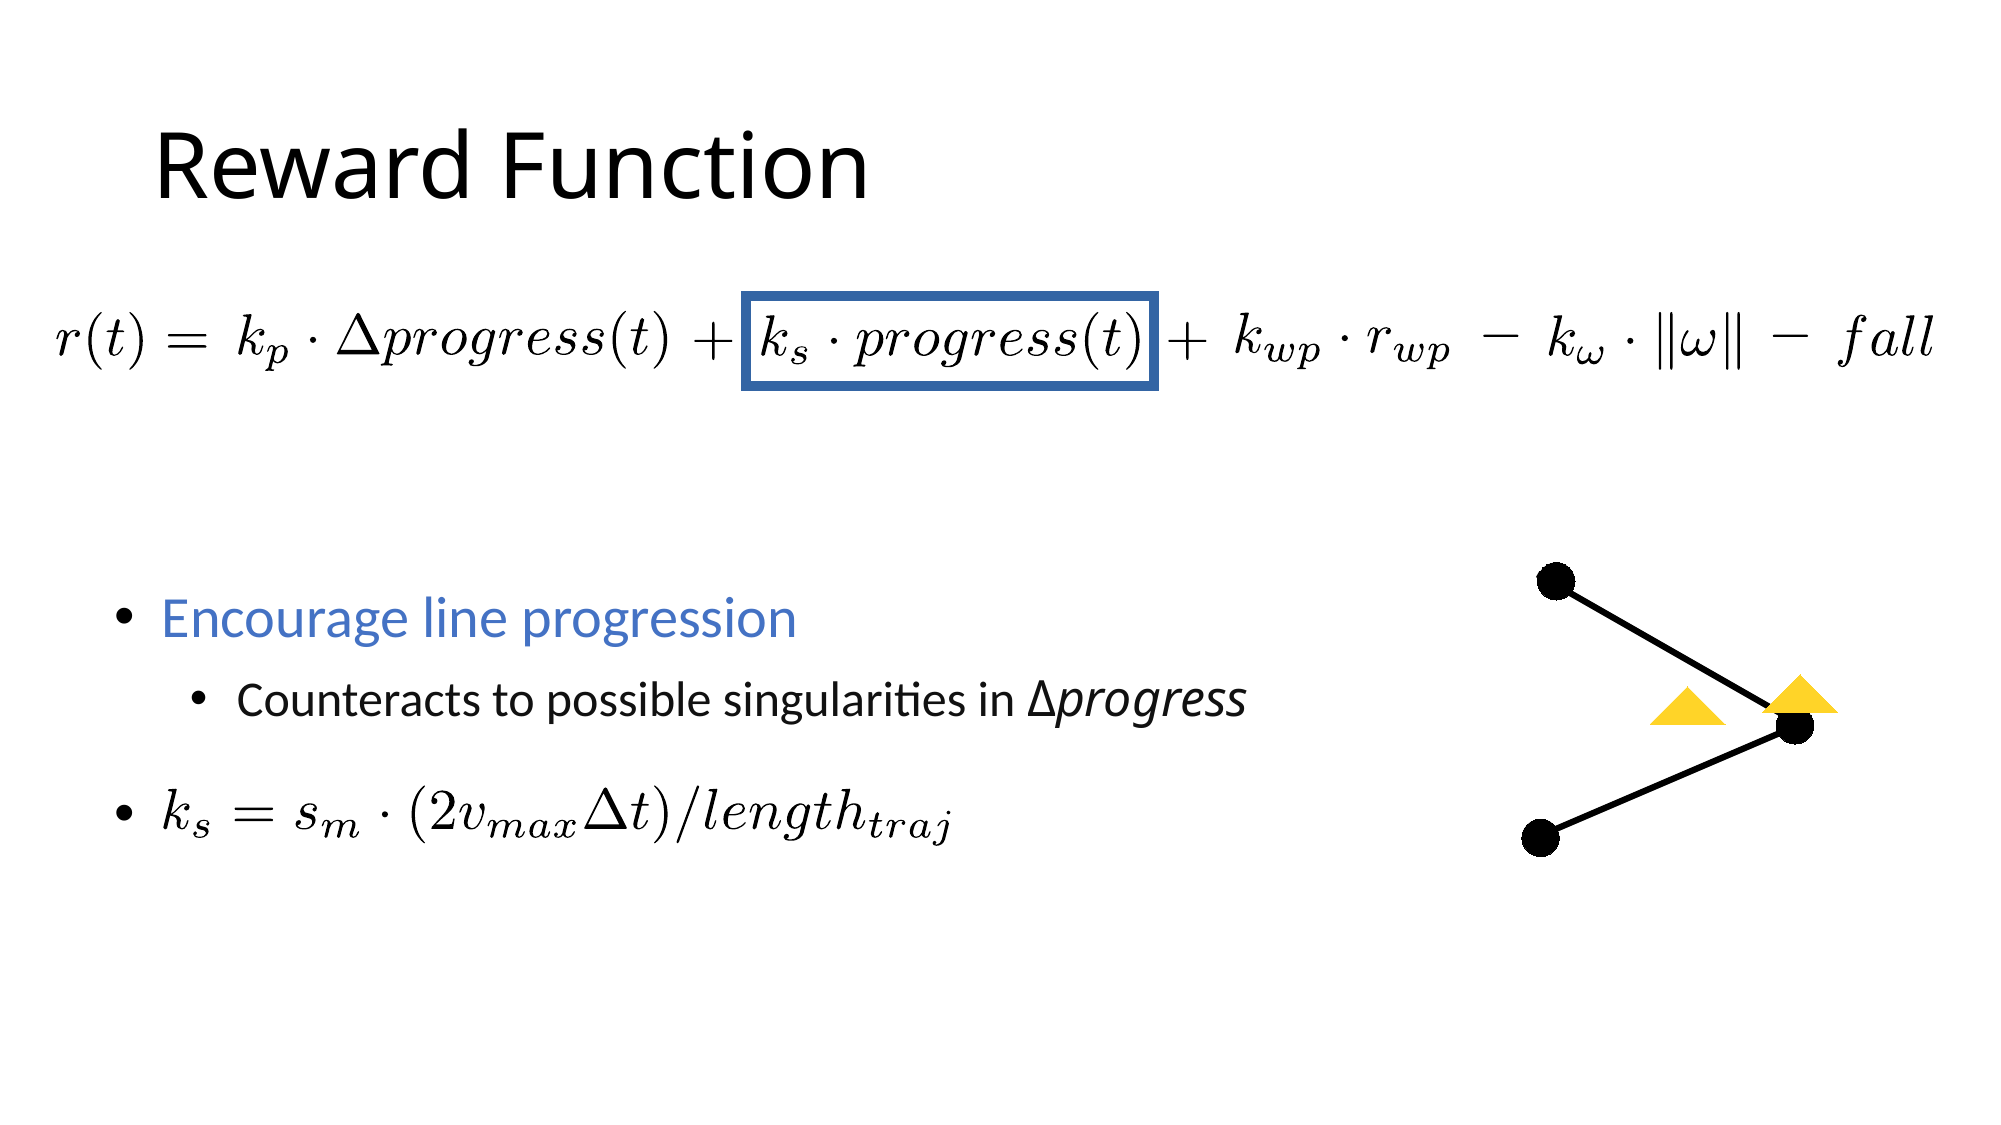

# Reward Function
Encourage line progression
Counteracts to possible singularities in Δprogress